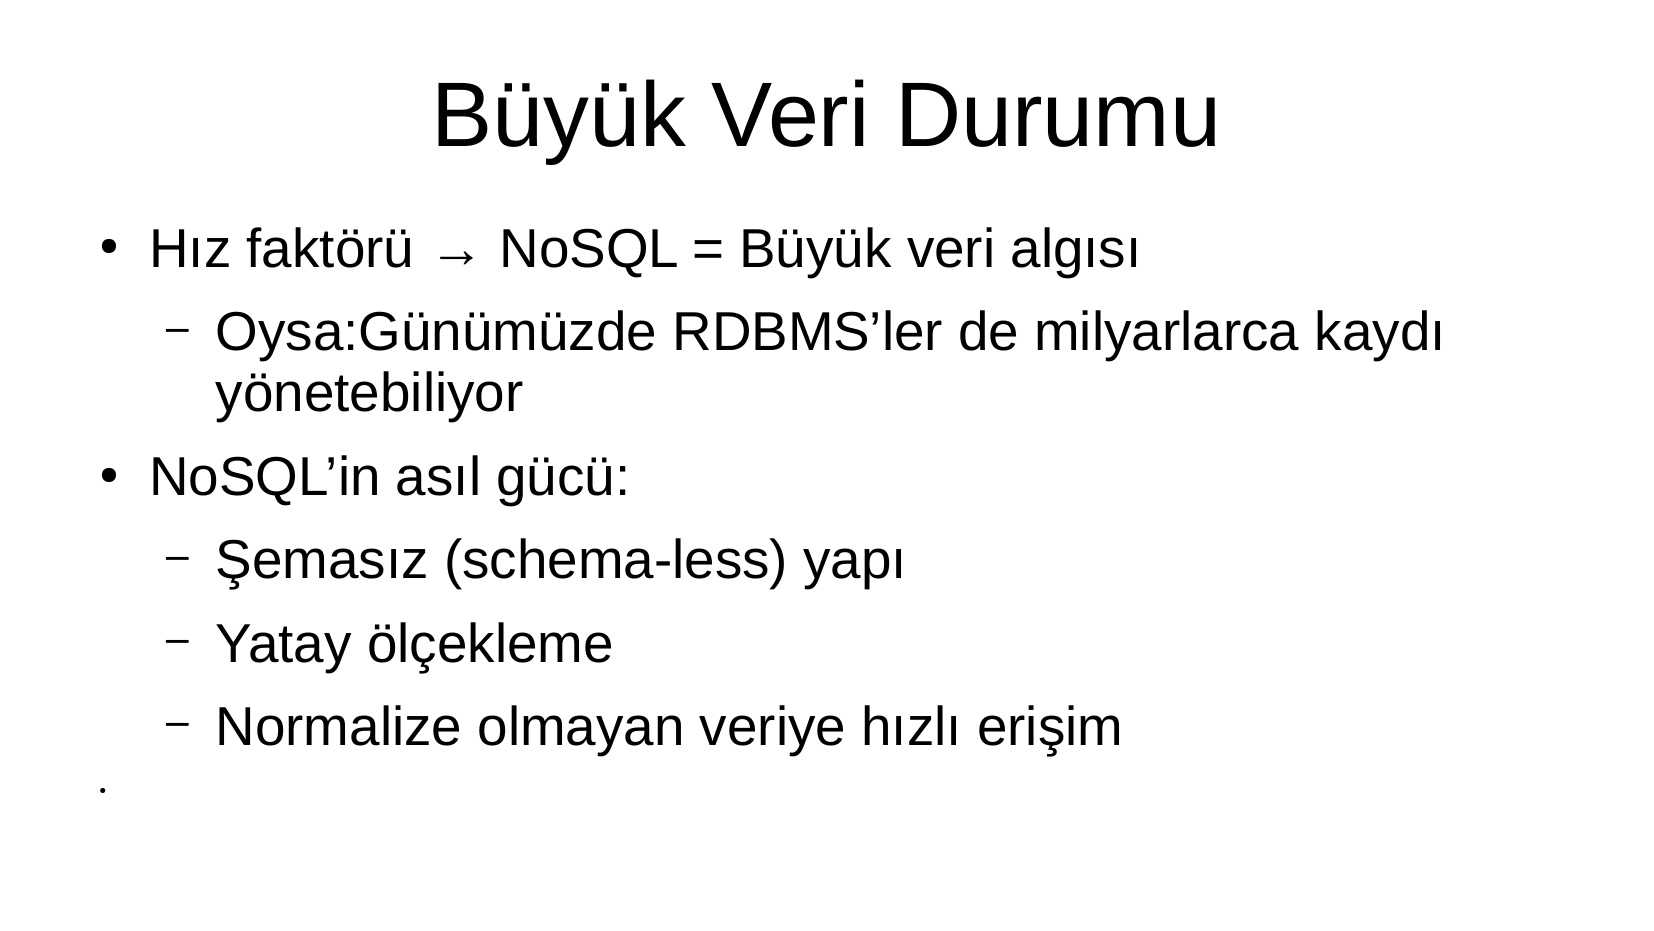

# Büyük Veri Durumu
Hız faktörü → NoSQL = Büyük veri algısı
Oysa:Günümüzde RDBMS’ler de milyarlarca kaydı yönetebiliyor
NoSQL’in asıl gücü:
Şemasız (schema-less) yapı
Yatay ölçekleme
Normalize olmayan veriye hızlı erişim